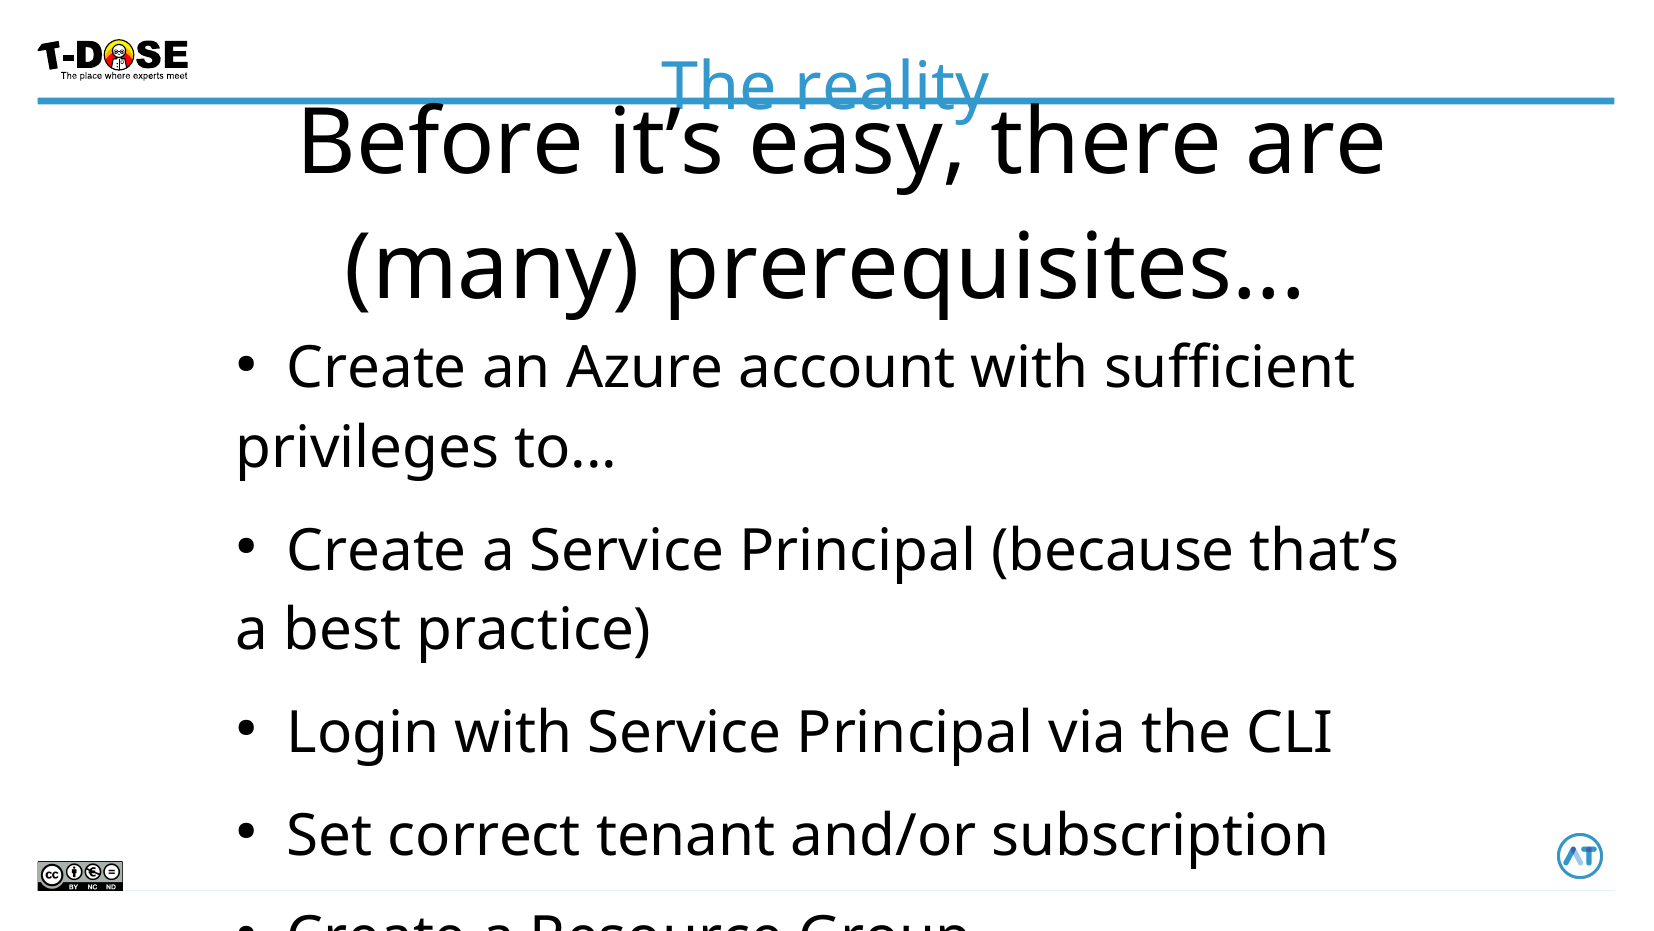

The reality
Before it’s easy, there are (many) prerequisites...
 Create an Azure account with sufficient privileges to...
 Create a Service Principal (because that’s a best practice)
 Login with Service Principal via the CLI
 Set correct tenant and/or subscription
 Create a Resource Group
 Figure out which flags you need and which are mandatory...